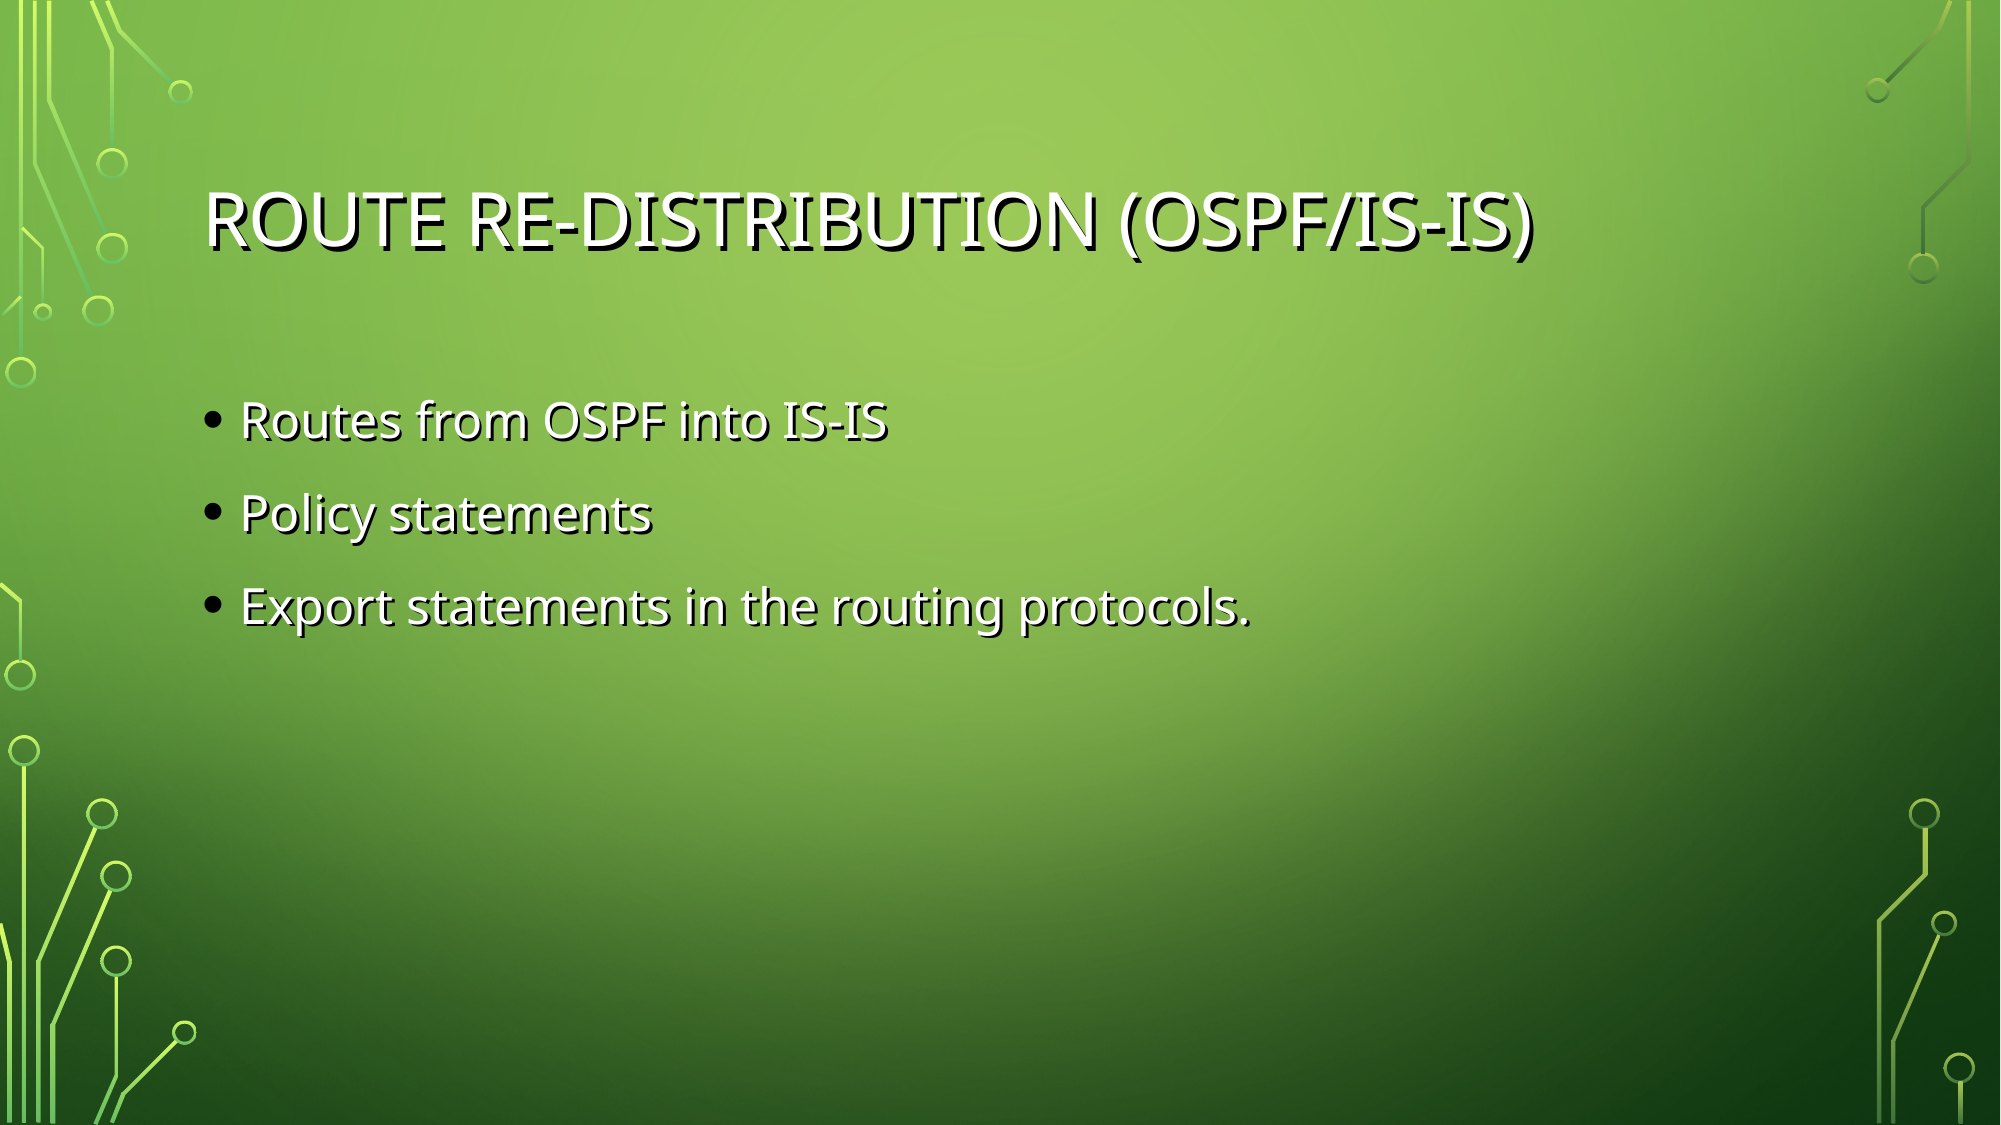

# Route Re-Distribution (OSPF/IS-IS)
Routes from OSPF into IS-IS
Policy statements
Export statements in the routing protocols.